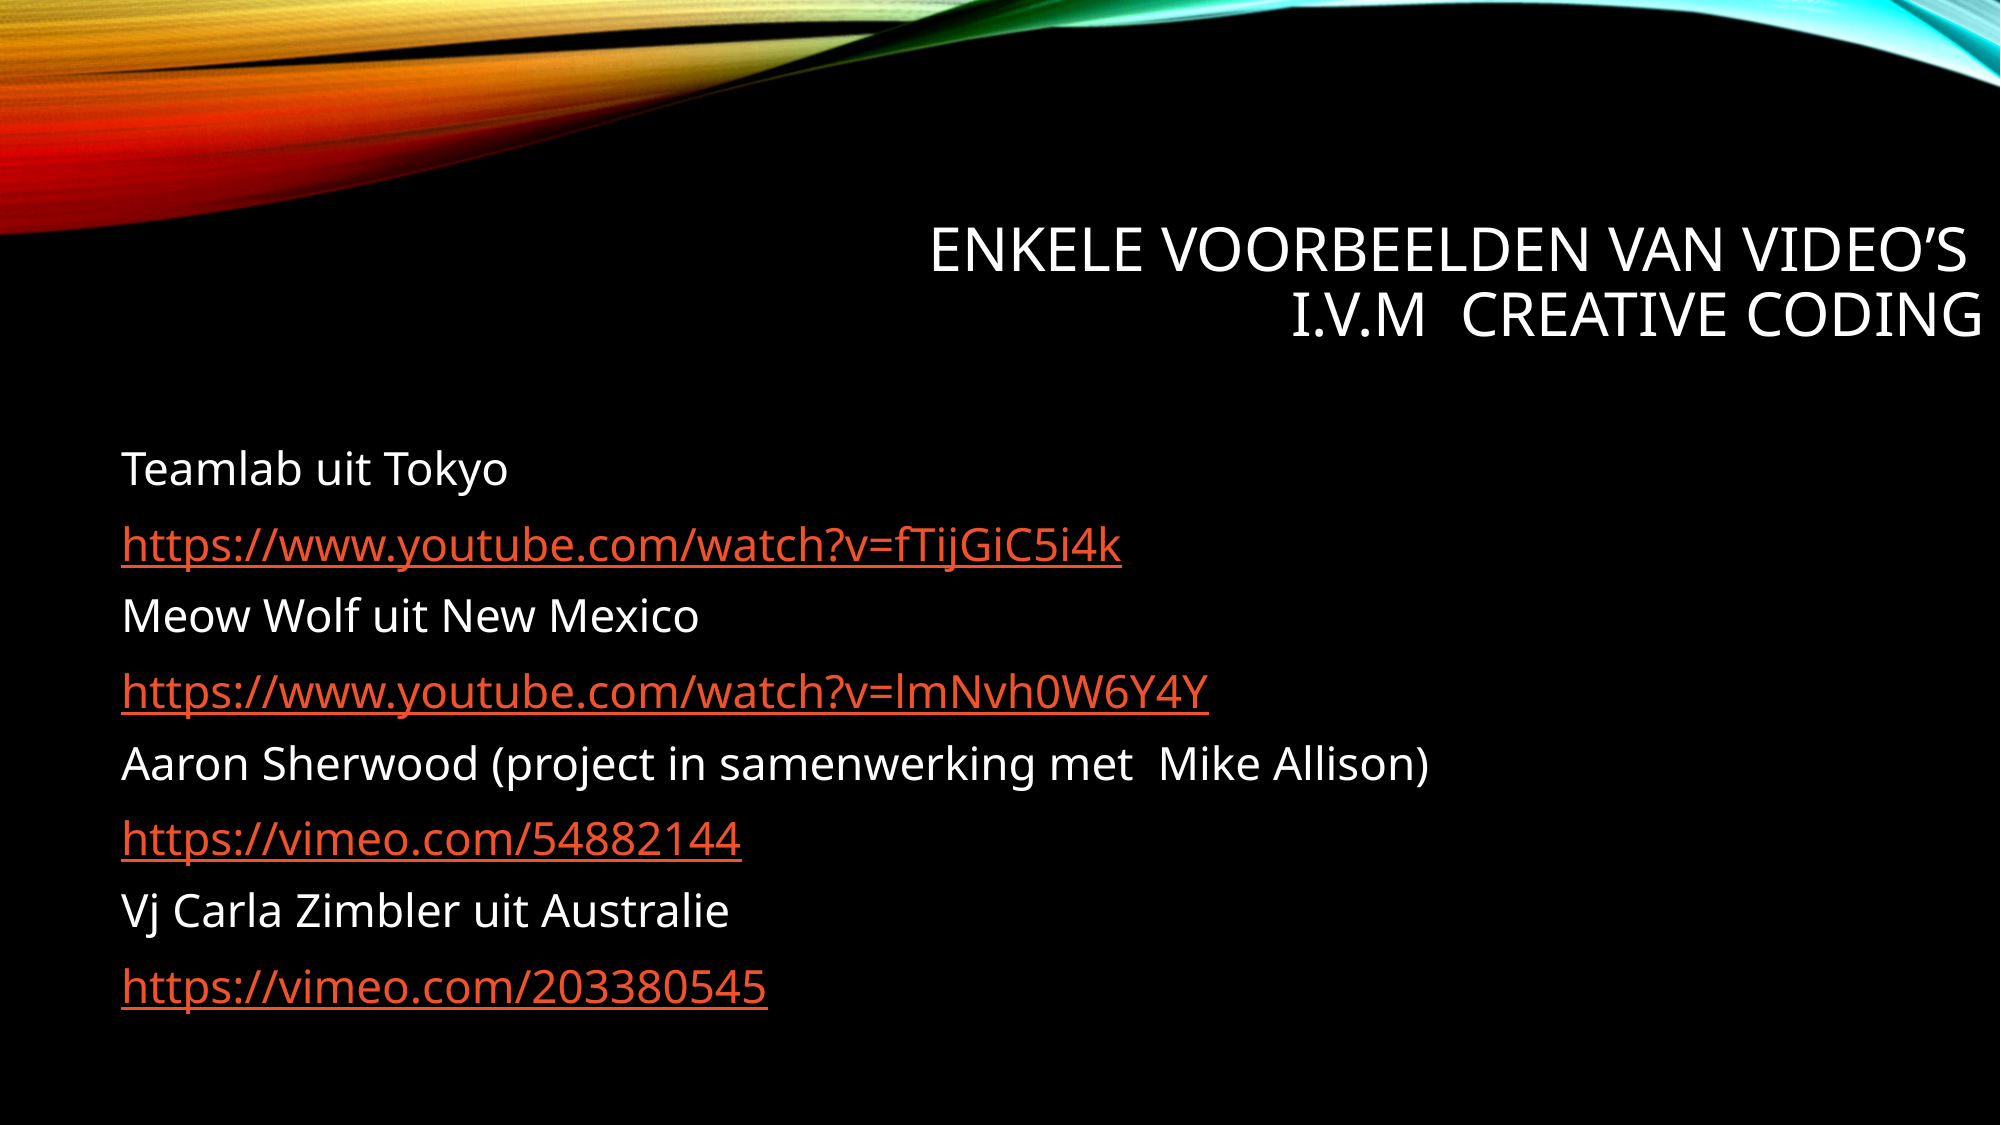

enkele voorbeelden van video’s
i.v.m creative coding
Teamlab uit Tokyo
https://www.youtube.com/watch?v=fTijGiC5i4k
Meow Wolf uit New Mexico
https://www.youtube.com/watch?v=lmNvh0W6Y4Y
Aaron Sherwood (project in samenwerking met Mike Allison)
https://vimeo.com/54882144
Vj Carla Zimbler uit Australie
https://vimeo.com/203380545